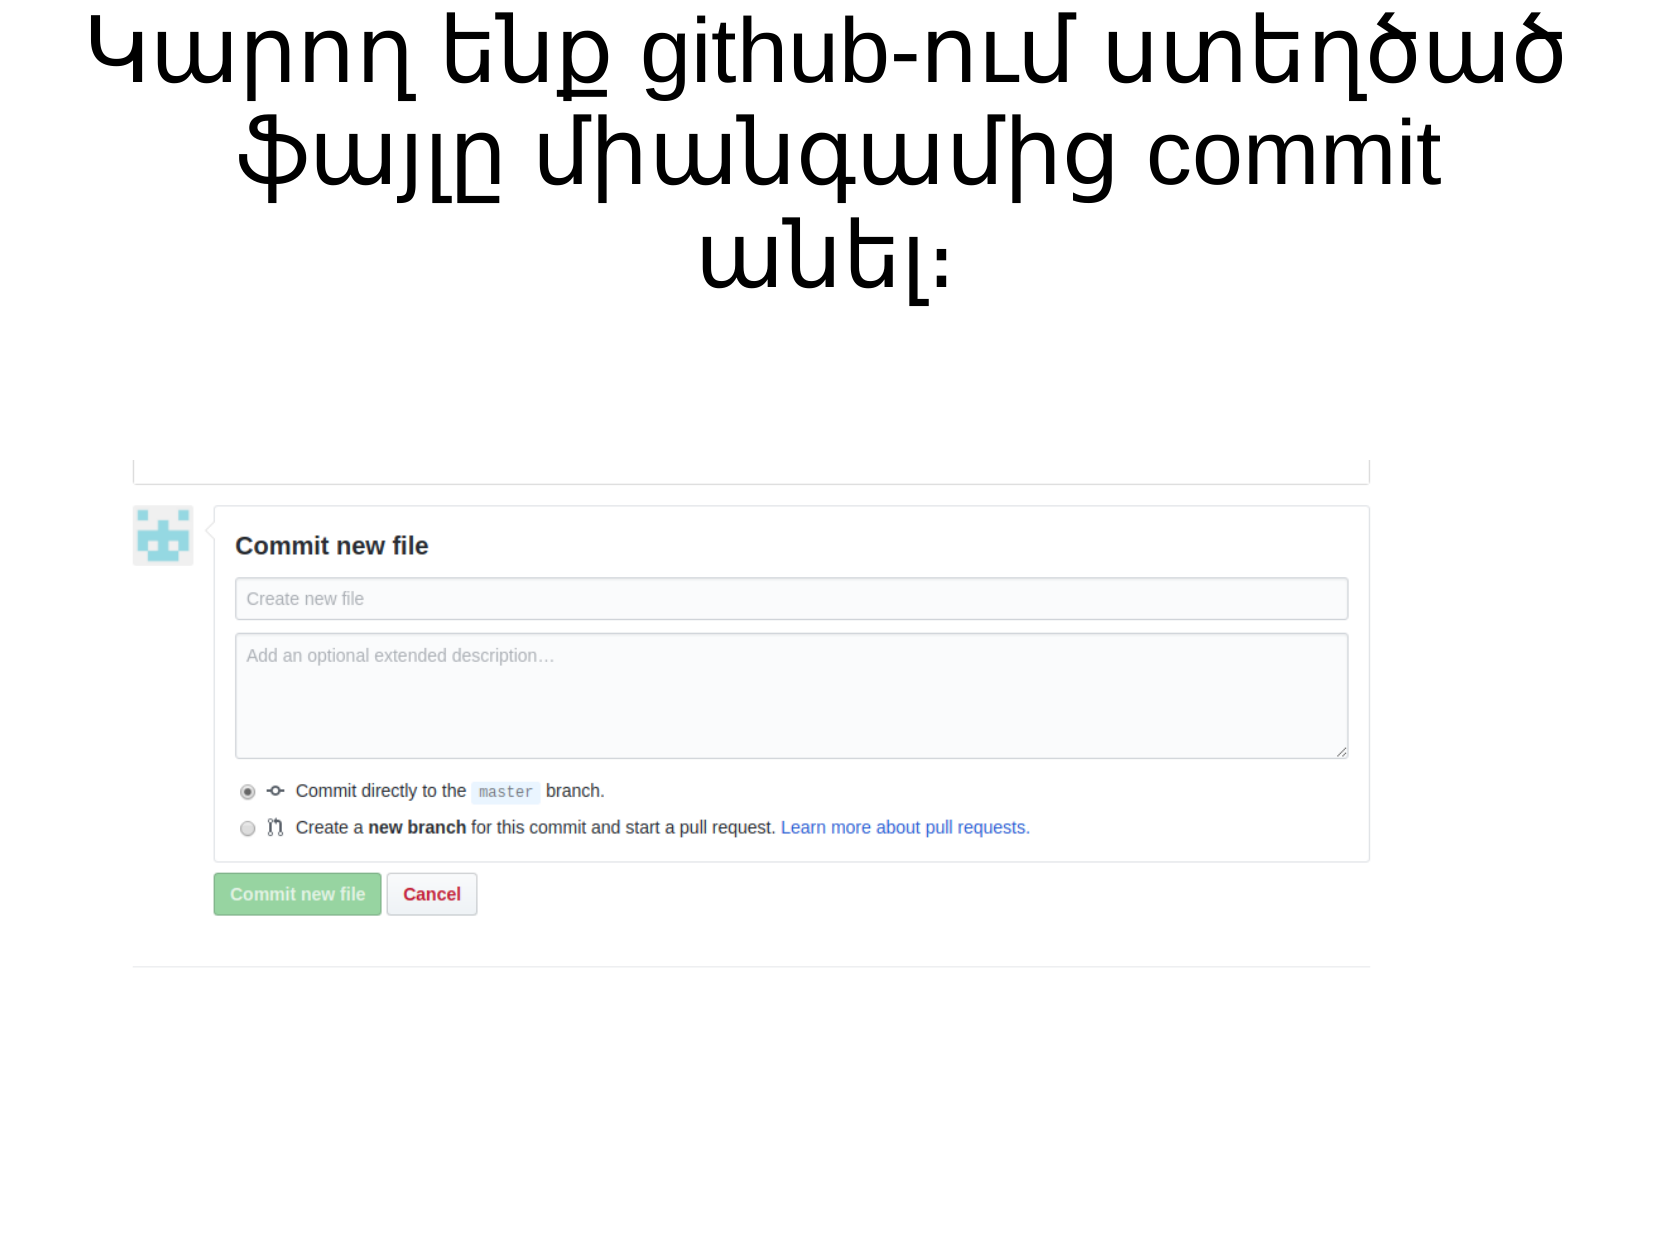

# Կարող ենք github-ում ստեղծած ֆայլը միանգամից commit անել։